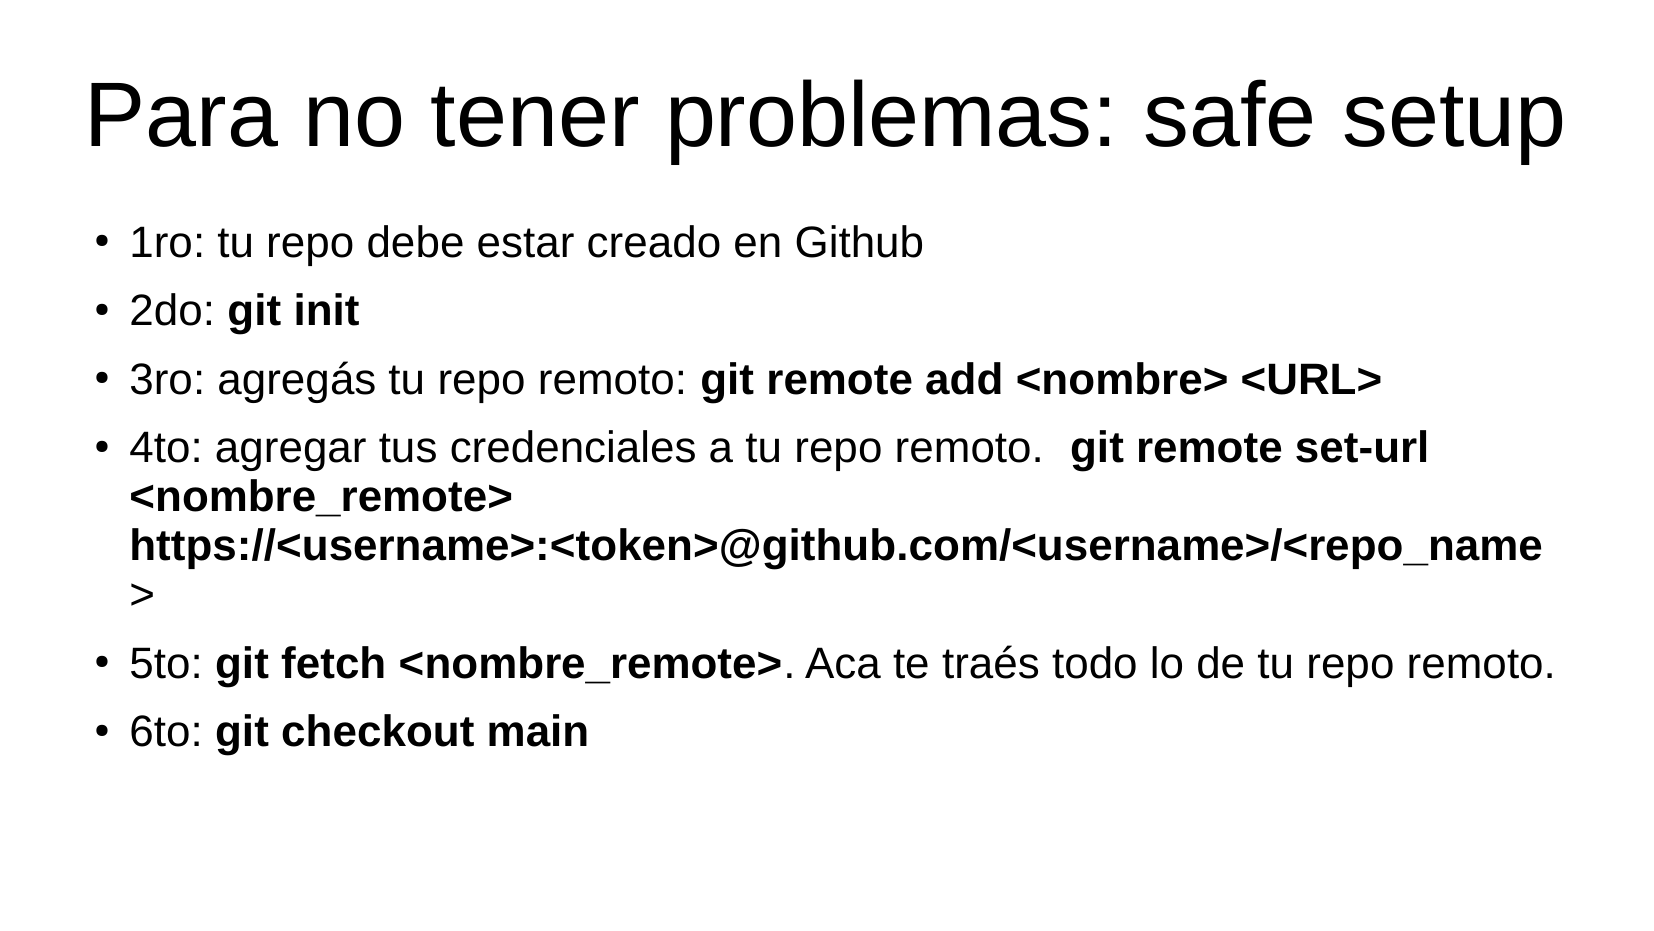

# Para no tener problemas: safe setup
1ro: tu repo debe estar creado en Github
2do: git init
3ro: agregás tu repo remoto: git remote add <nombre> <URL>
4to: agregar tus credenciales a tu repo remoto. git remote set-url <nombre_remote> https://<username>:<token>@github.com/<username>/<repo_name>
5to: git fetch <nombre_remote>. Aca te traés todo lo de tu repo remoto.
6to: git checkout main